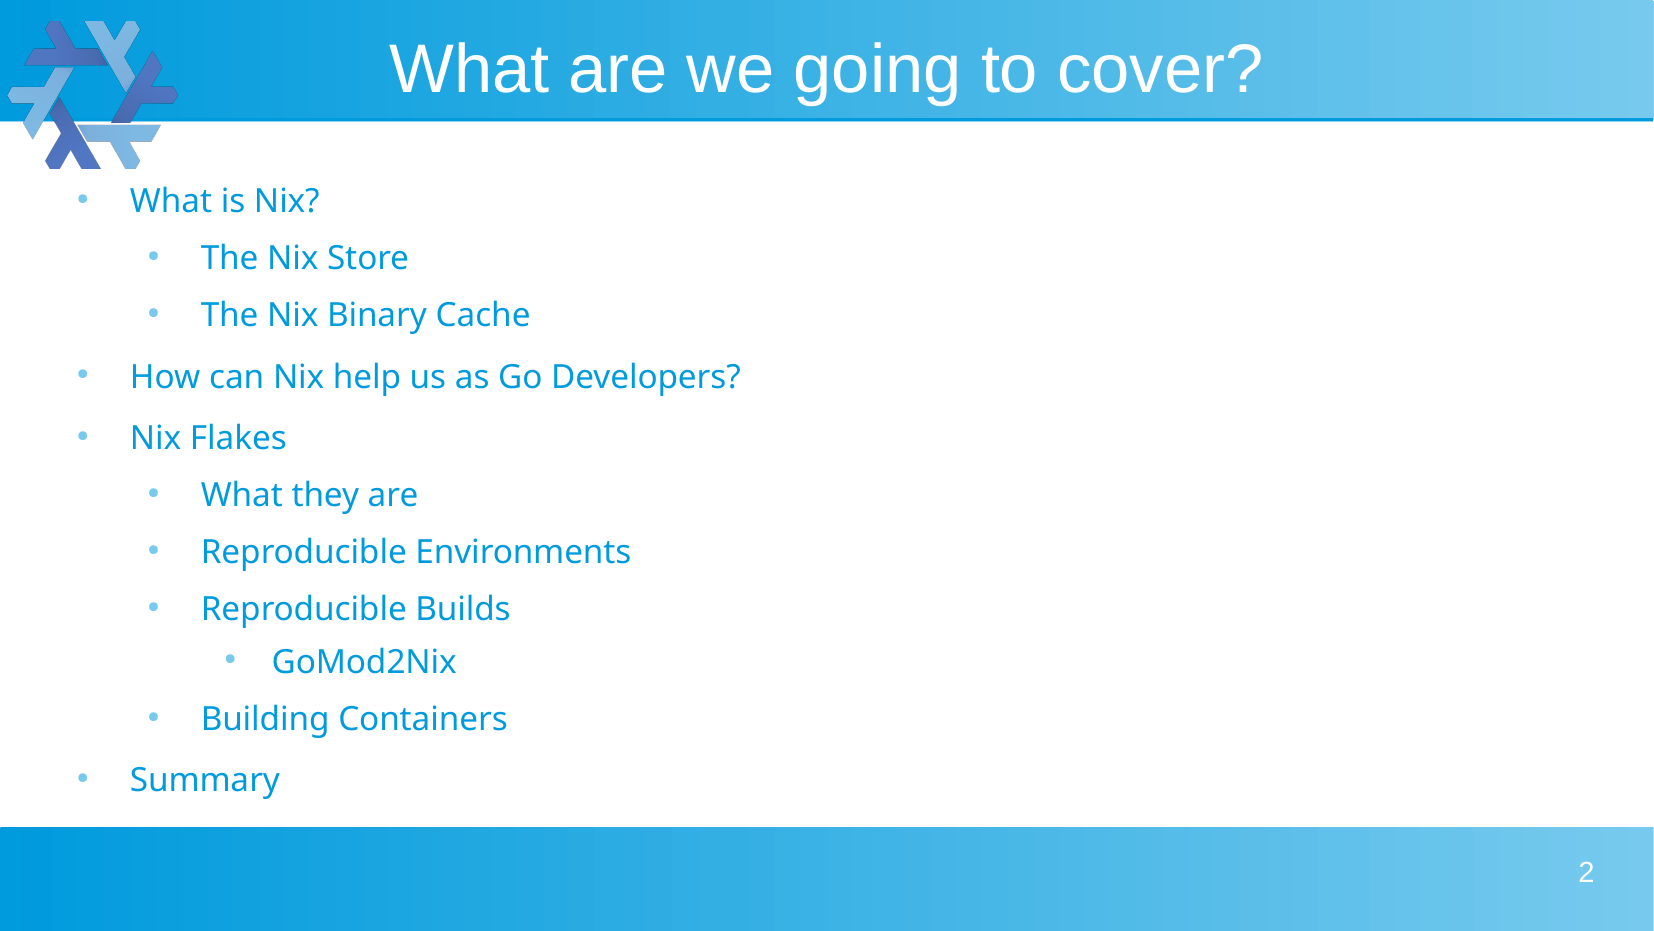

# What are we going to cover?
What is Nix?
The Nix Store
The Nix Binary Cache
How can Nix help us as Go Developers?
Nix Flakes
What they are
Reproducible Environments
Reproducible Builds
GoMod2Nix
Building Containers
Summary
2